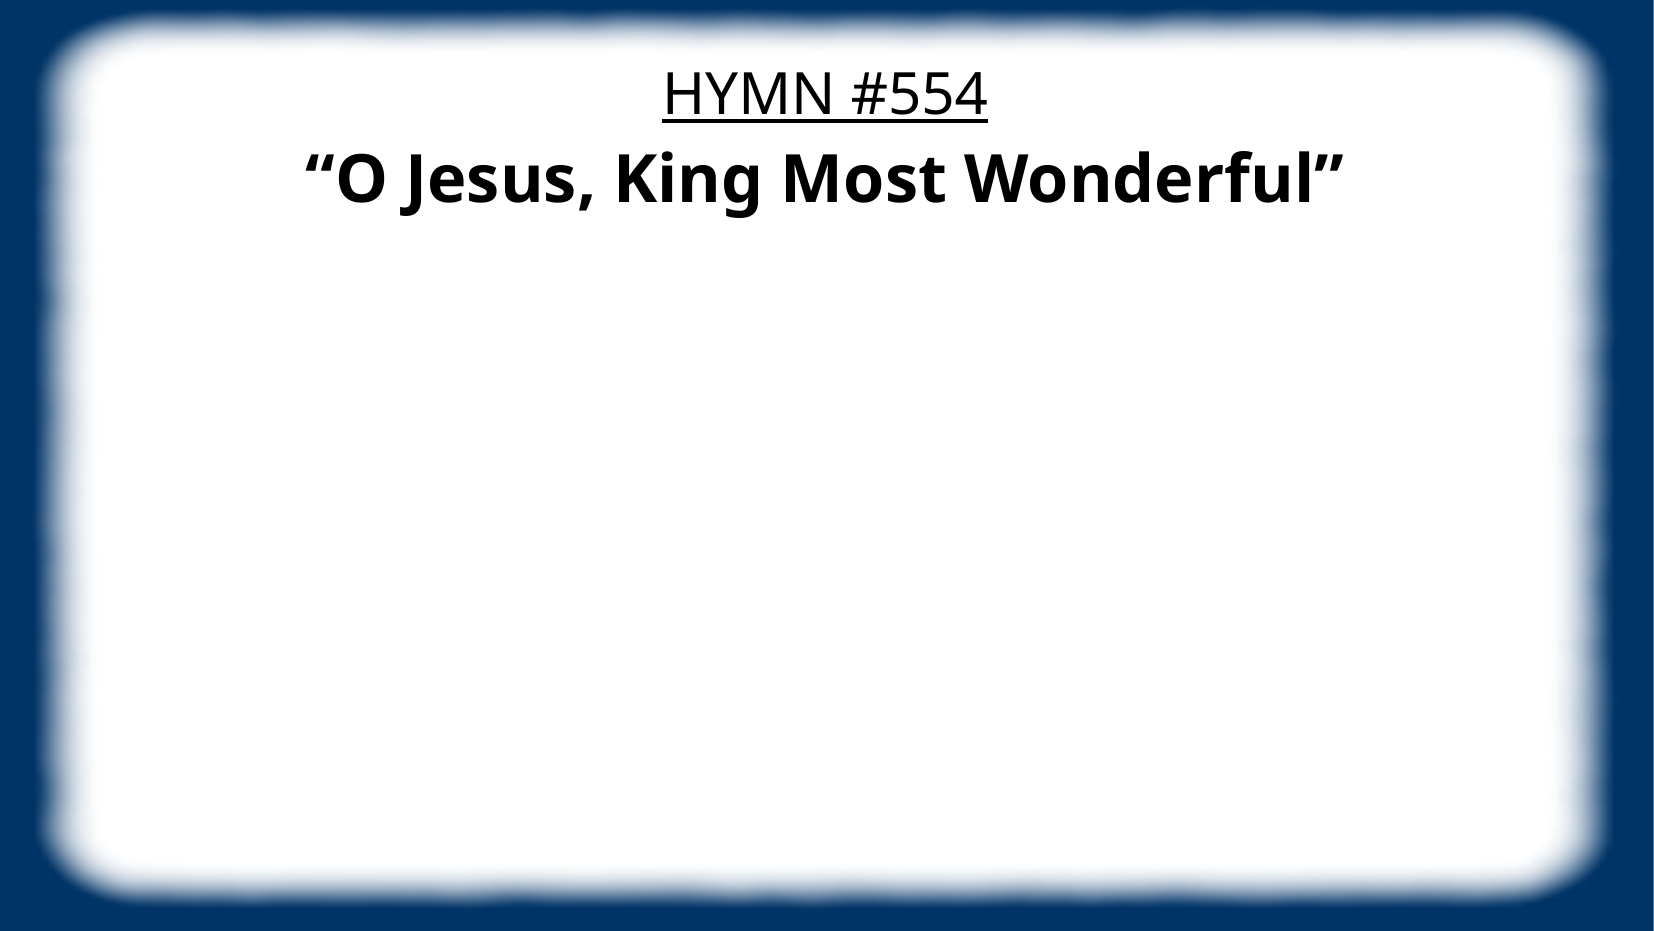

HYMN #554
“O Jesus, King Most Wonderful”